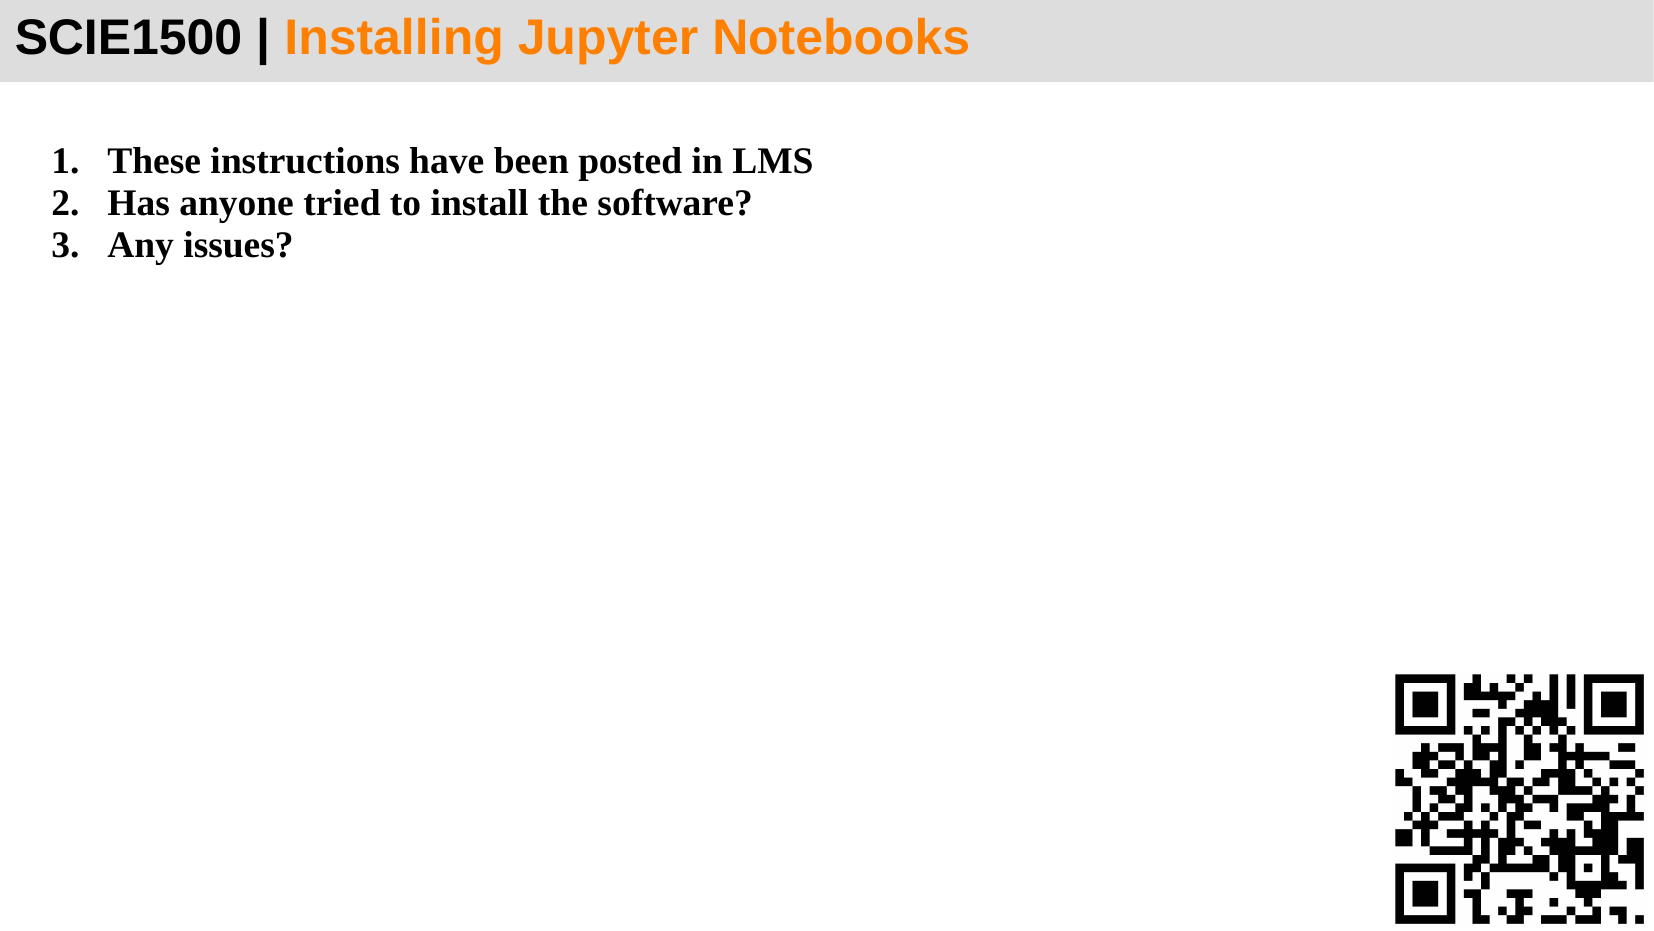

SCIE1500 | Installing Jupyter Notebooks
These instructions have been posted in LMS
Has anyone tried to install the software?
Any issues?